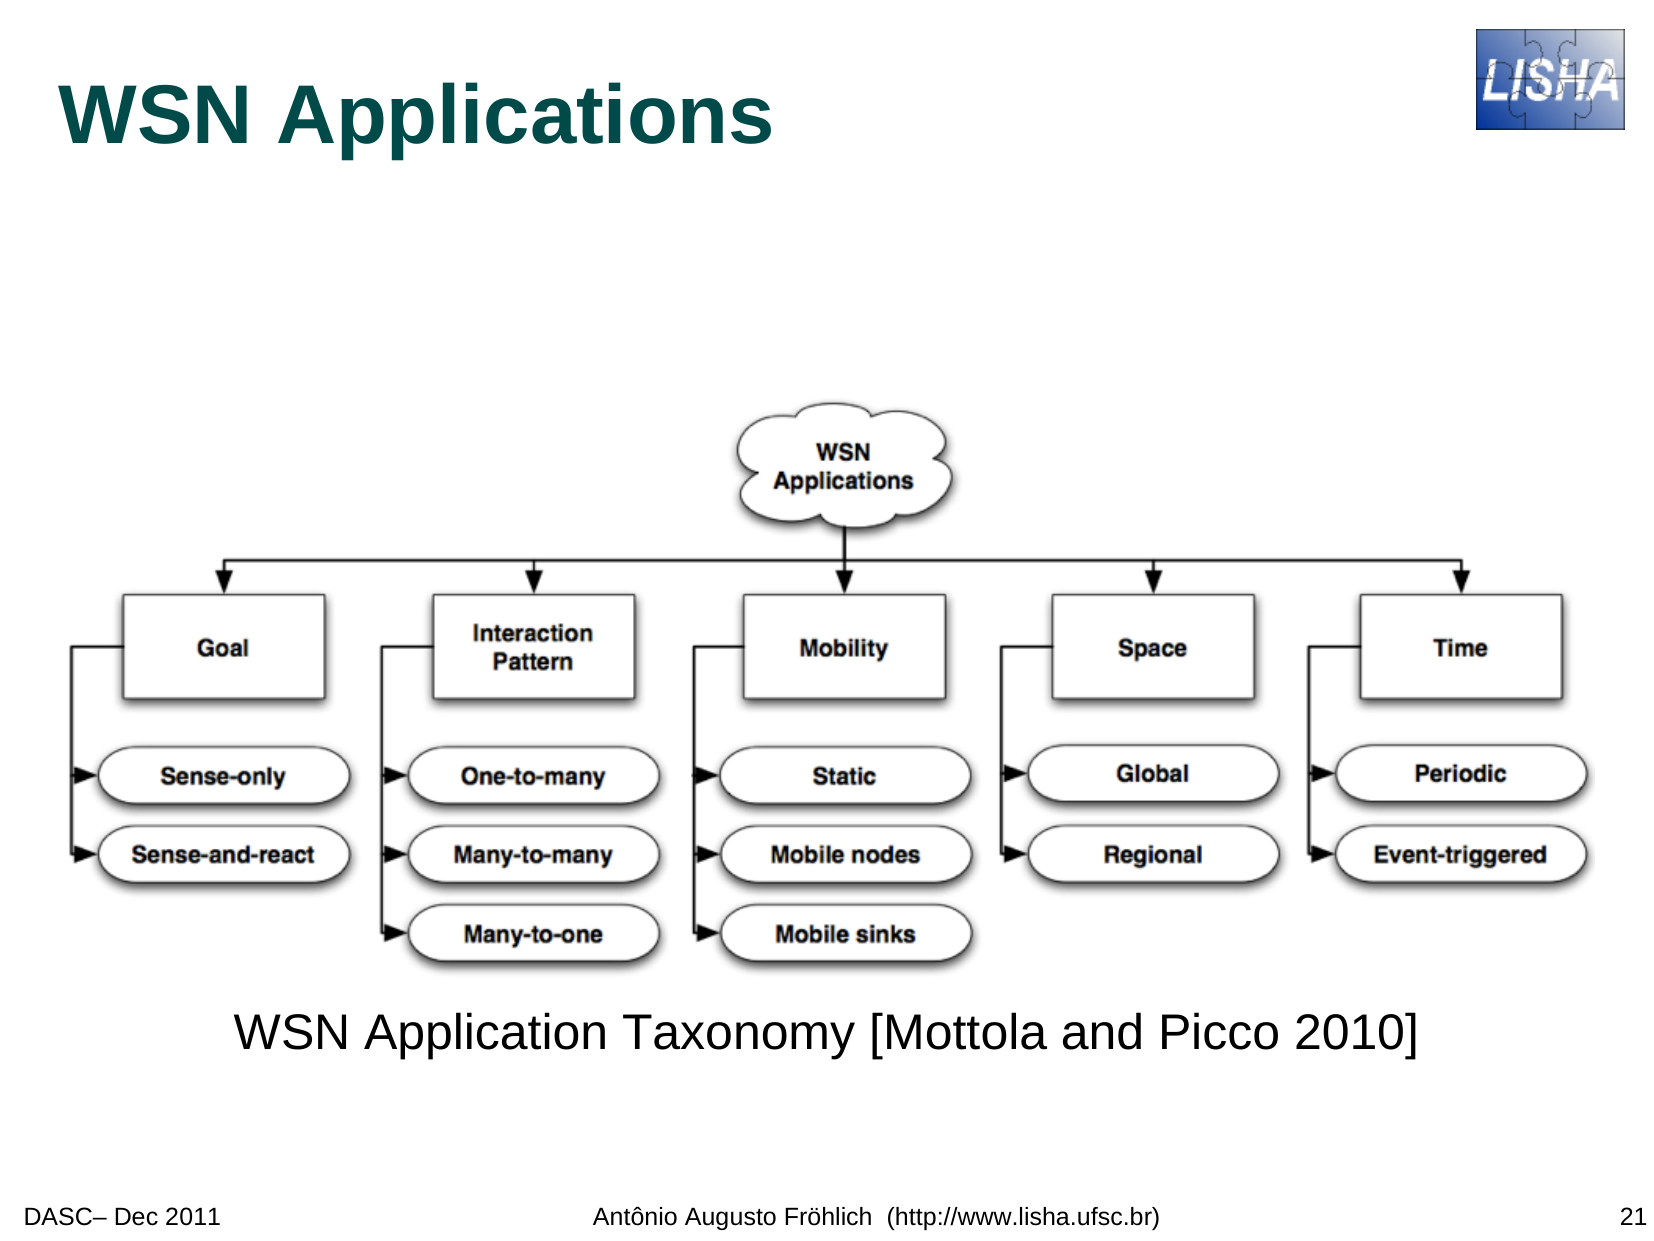

# WSN Applications
WSN Application Taxonomy [Mottola and Picco 2010]